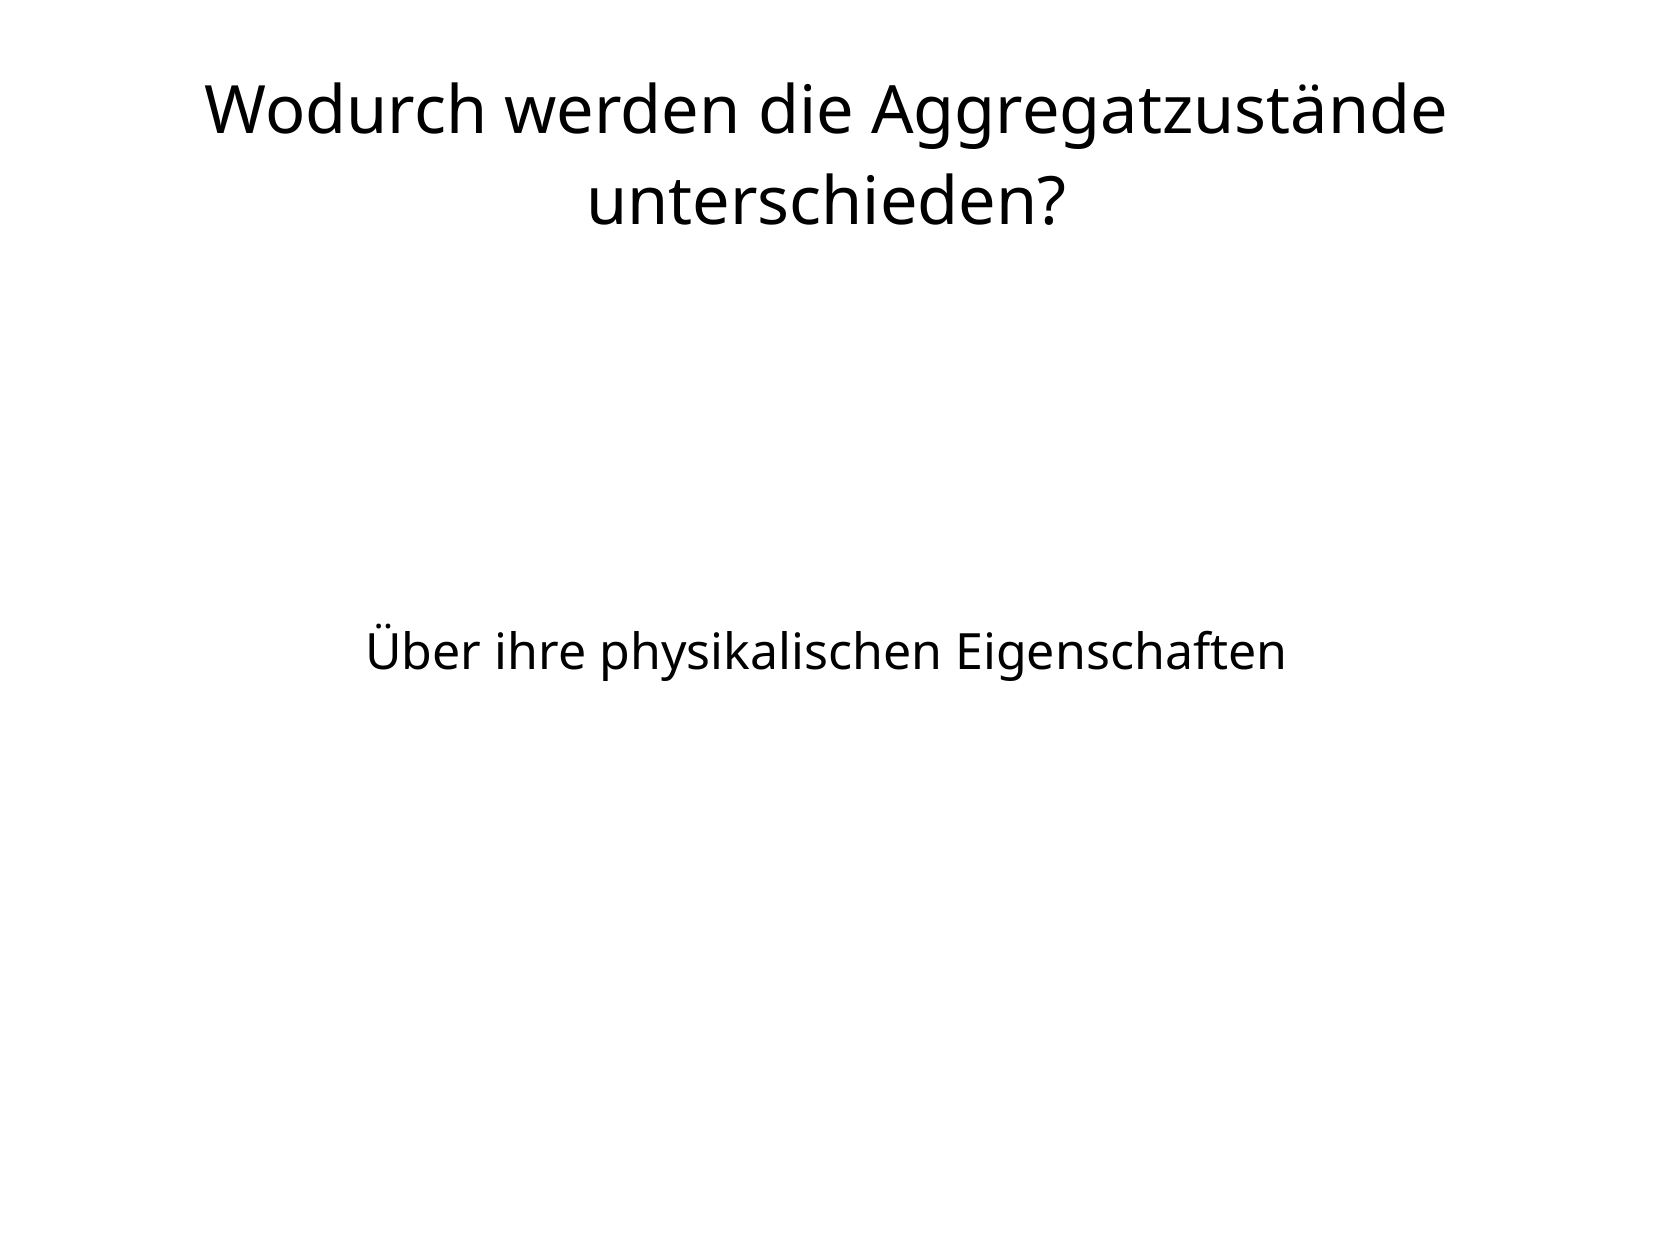

# Wodurch werden die Aggregatzustände unterschieden?
Über ihre physikalischen Eigenschaften